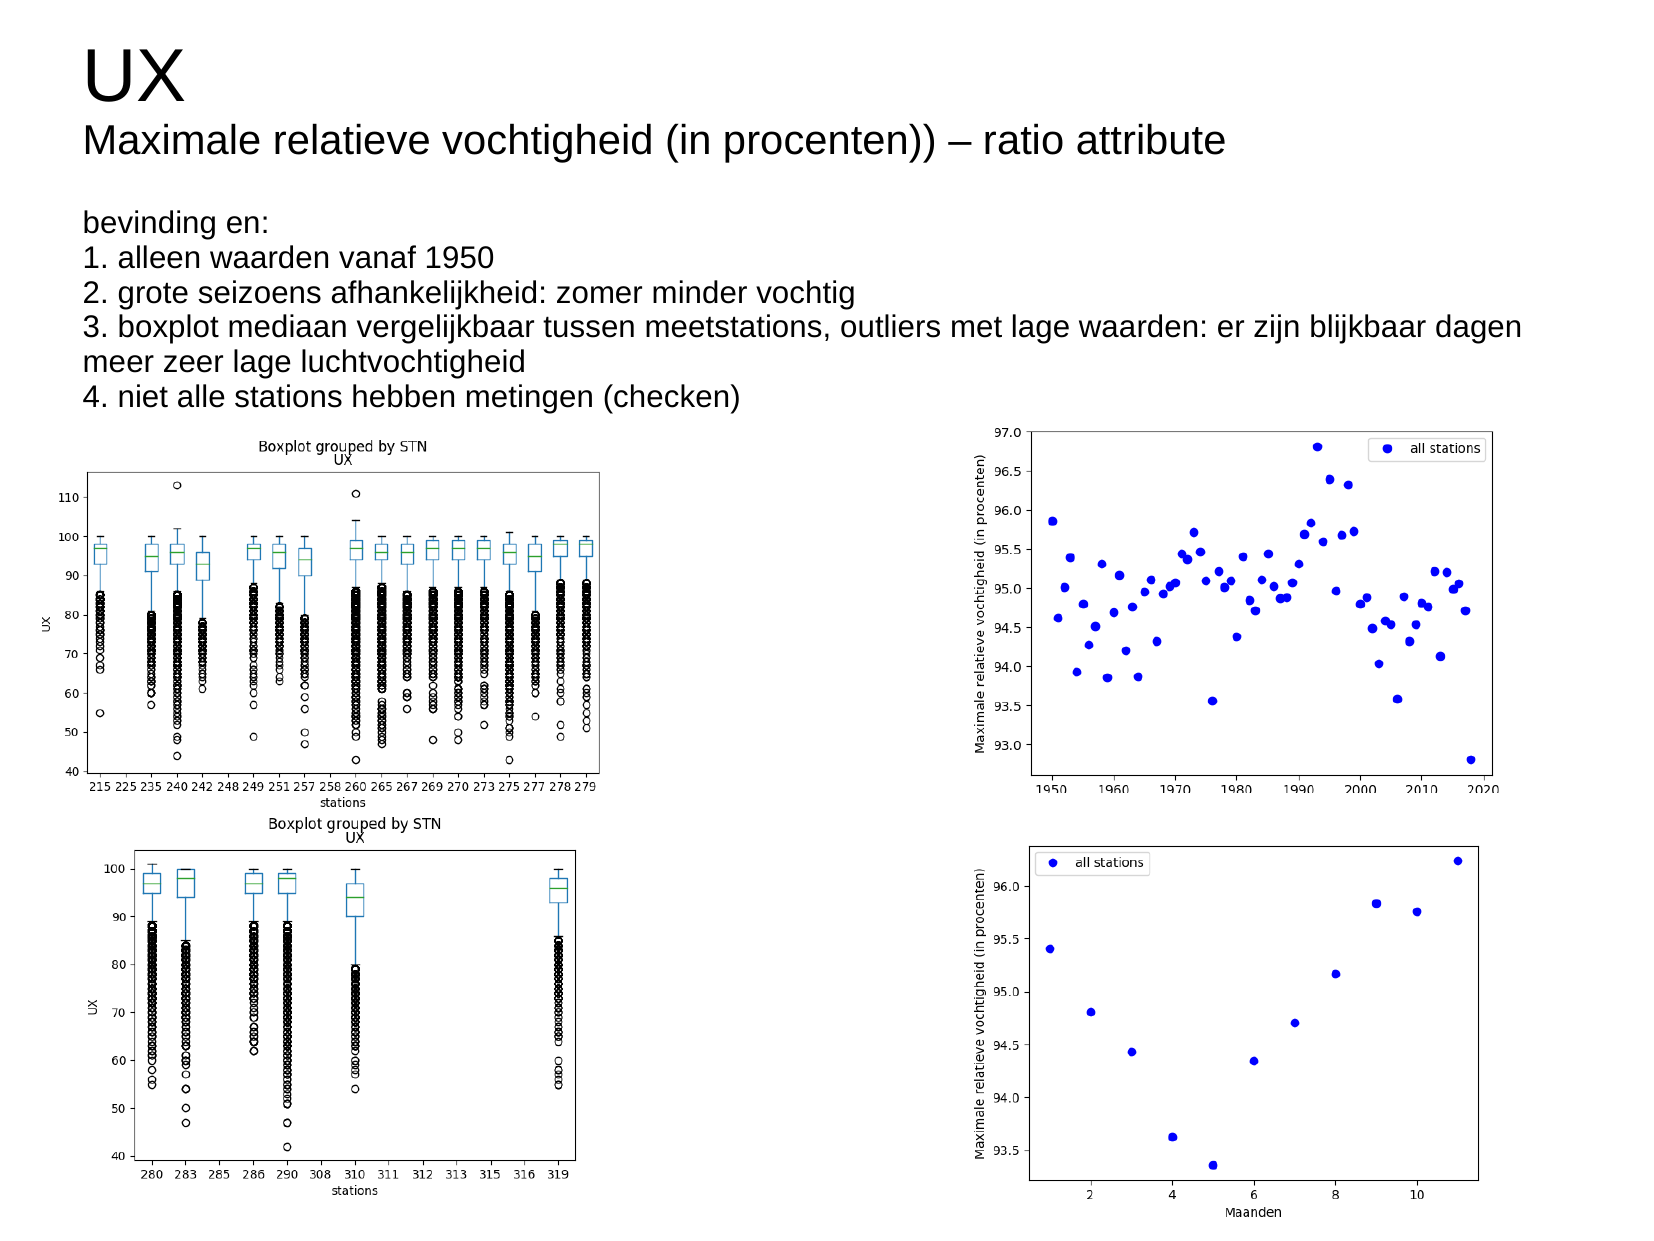

# UX Maximale relatieve vochtigheid (in procenten)) – ratio attribute bevinding en: 1. alleen waarden vanaf 1950 2. grote seizoens afhankelijkheid: zomer minder vochtig 3. boxplot mediaan vergelijkbaar tussen meetstations, outliers met lage waarden: er zijn blijkbaar dagen meer zeer lage luchtvochtigheid 4. niet alle stations hebben metingen (checken)